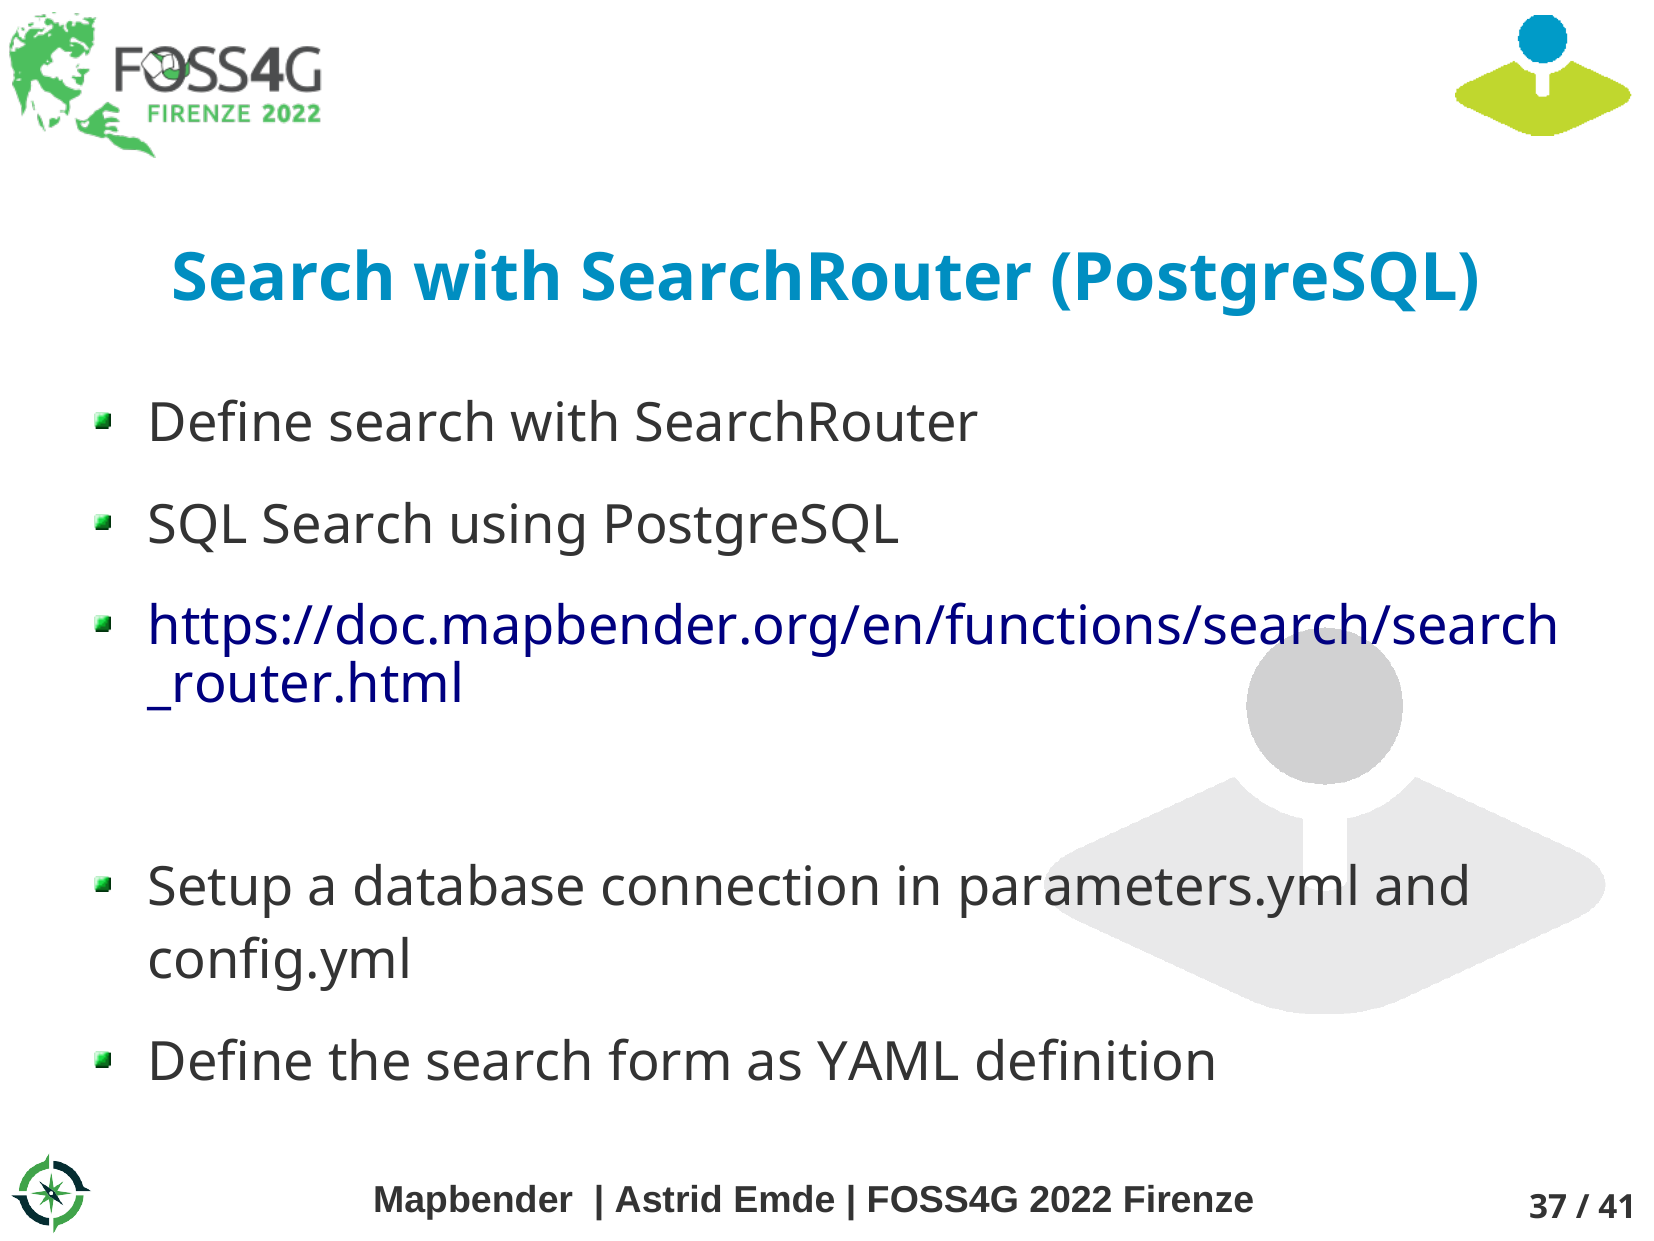

# Search with SearchRouter (PostgreSQL)
Define search with SearchRouter
SQL Search using PostgreSQL
https://doc.mapbender.org/en/functions/search/search_router.html
Setup a database connection in parameters.yml and config.yml
Define the search form as YAML definition